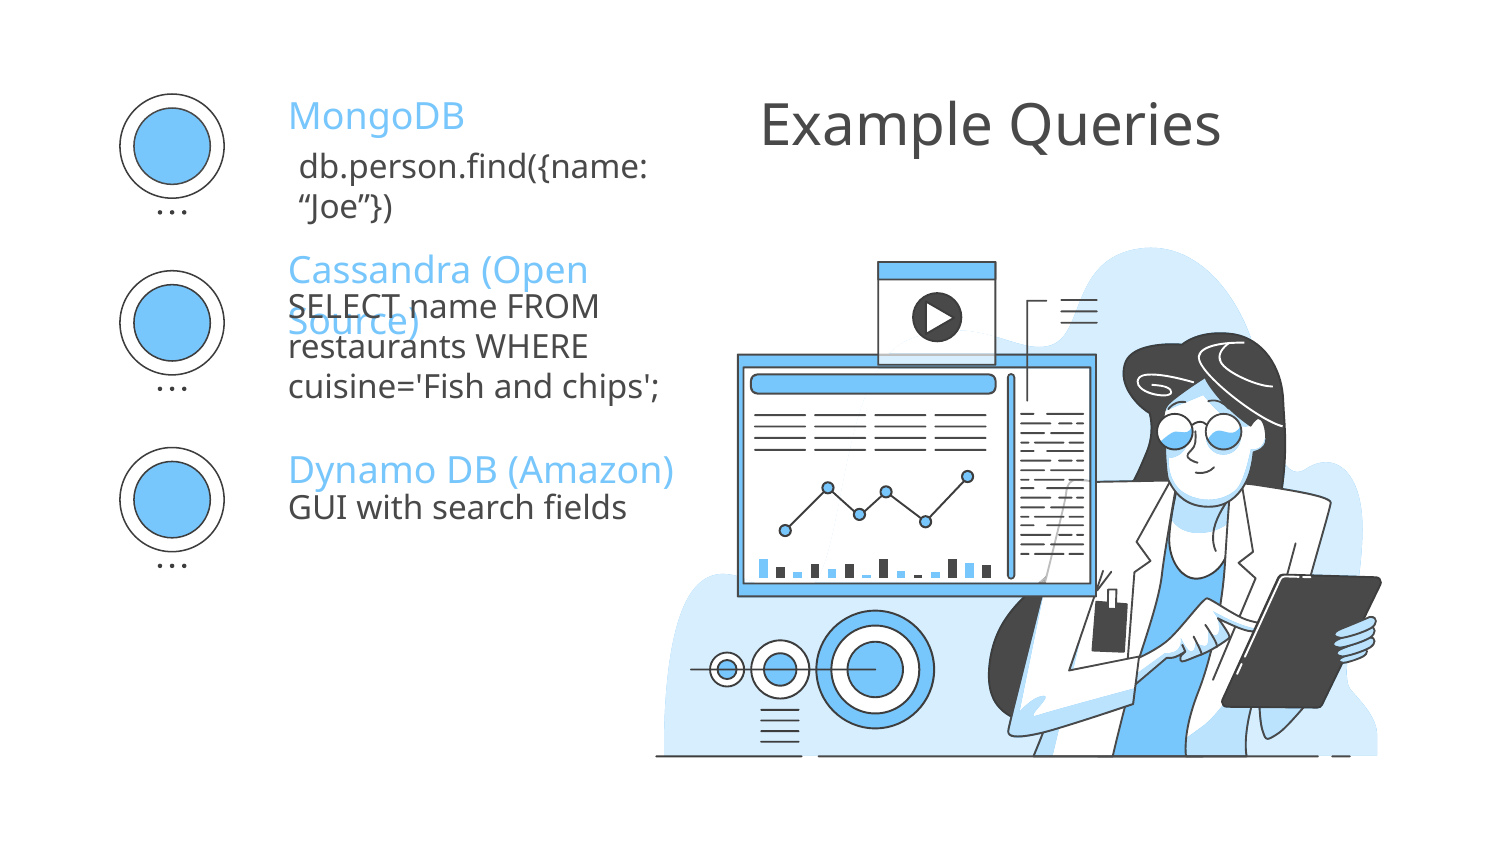

MongoDB
# Example Queries
db.person.find({name: “Joe”})
Cassandra (Open Source)
SELECT name FROM restaurants WHERE cuisine='Fish and chips';
Dynamo DB (Amazon)
GUI with search fields